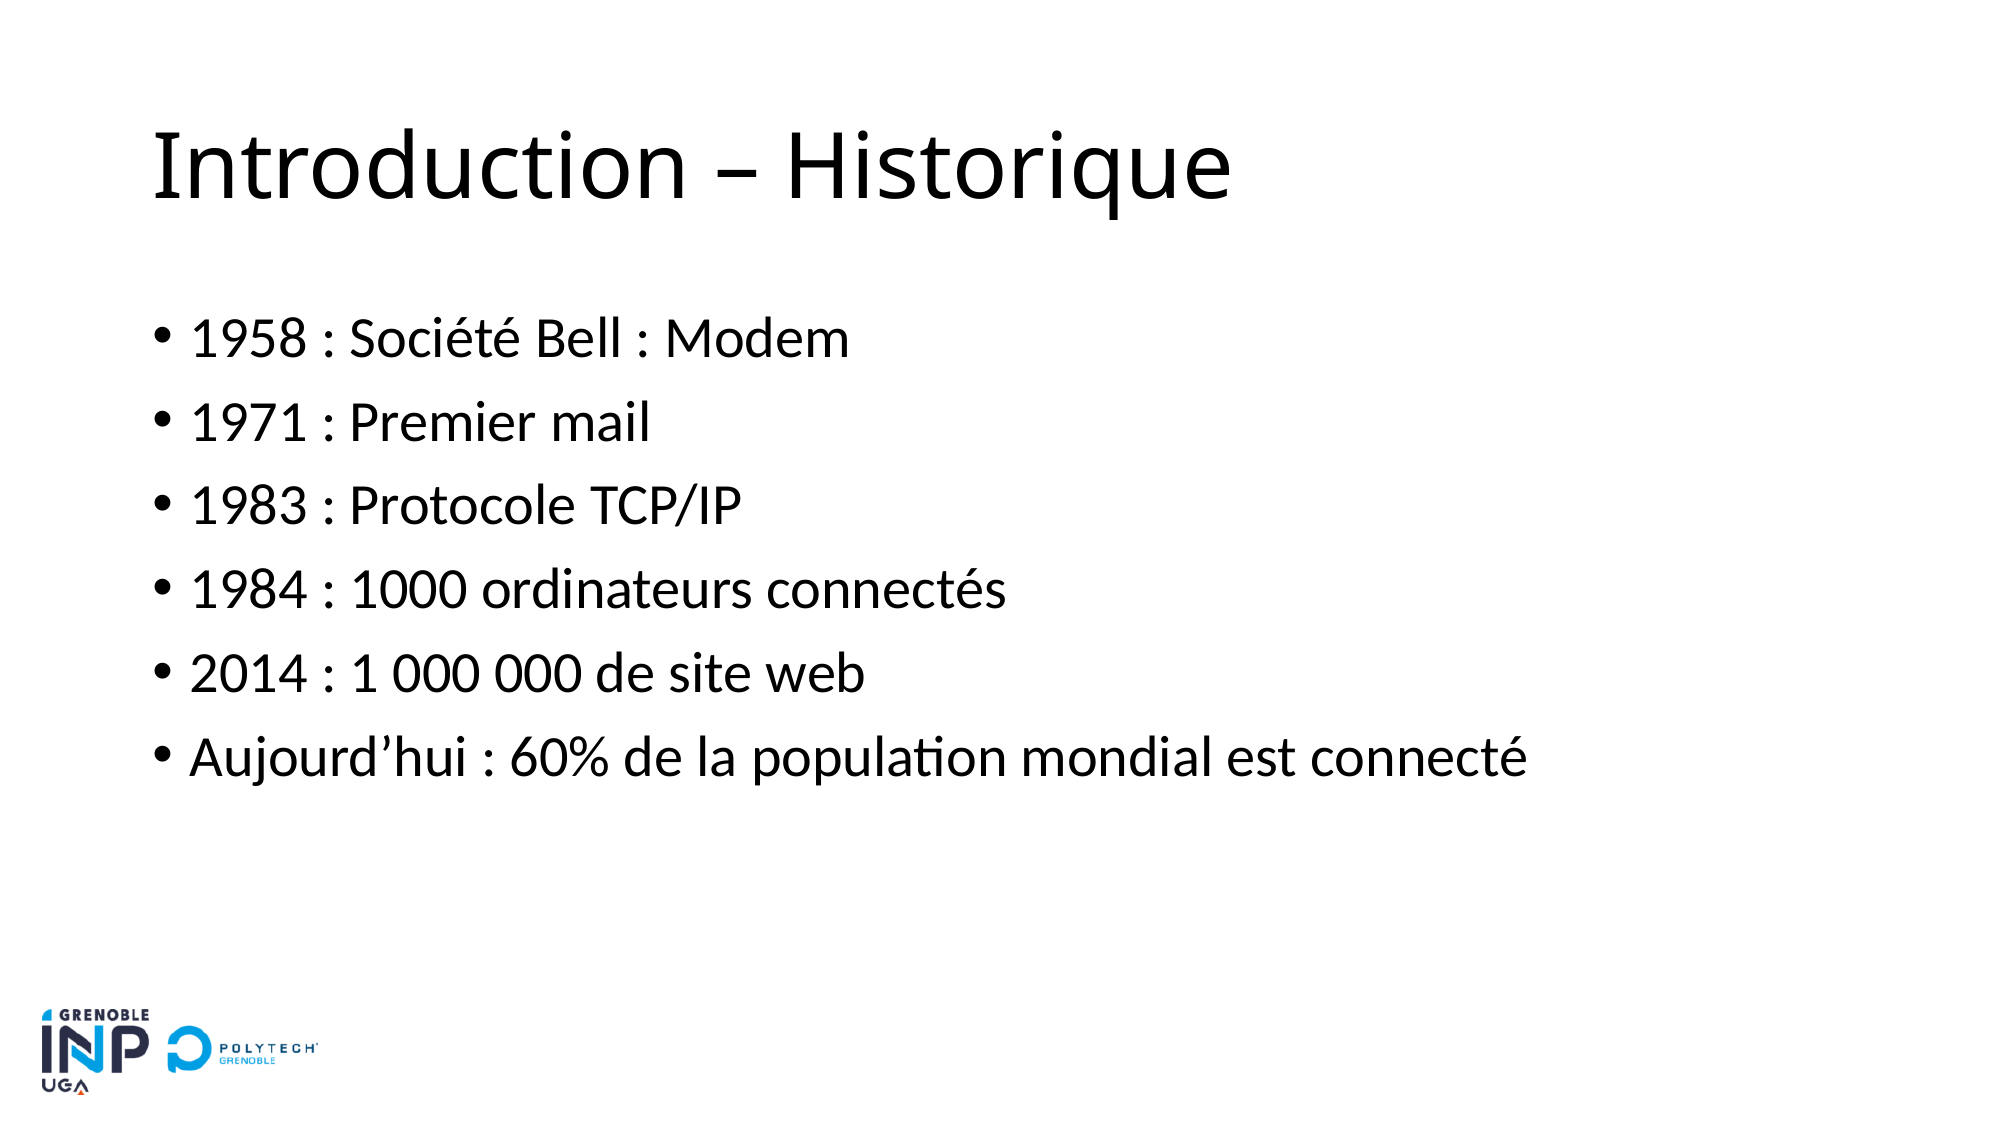

# Introduction – Historique
1958 : Société Bell : Modem
1971 : Premier mail
1983 : Protocole TCP/IP
1984 : 1000 ordinateurs connectés
2014 : 1 000 000 de site web
Aujourd’hui : 60% de la population mondial est connecté